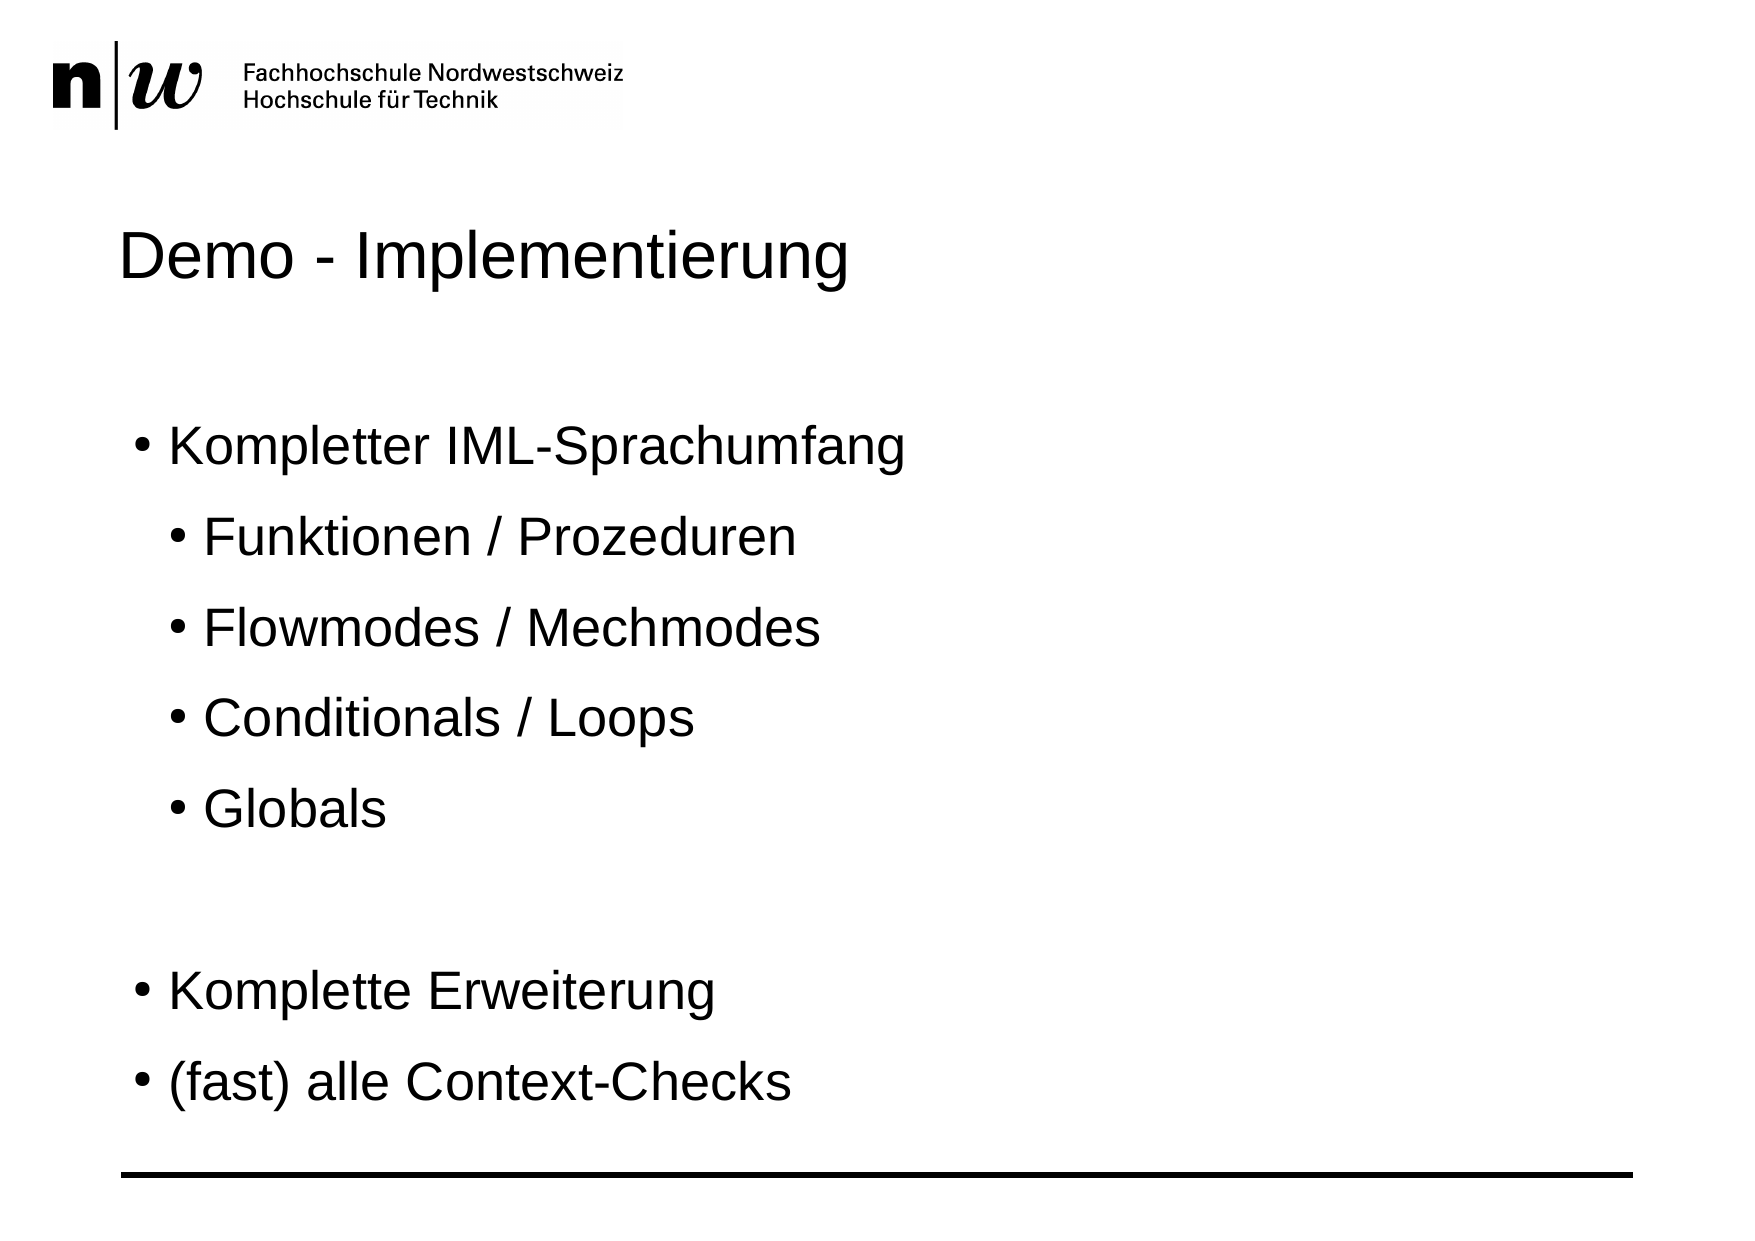

Demo - Implementierung
Kompletter IML-Sprachumfang
Funktionen / Prozeduren
Flowmodes / Mechmodes
Conditionals / Loops
Globals
Komplette Erweiterung
(fast) alle Context-Checks